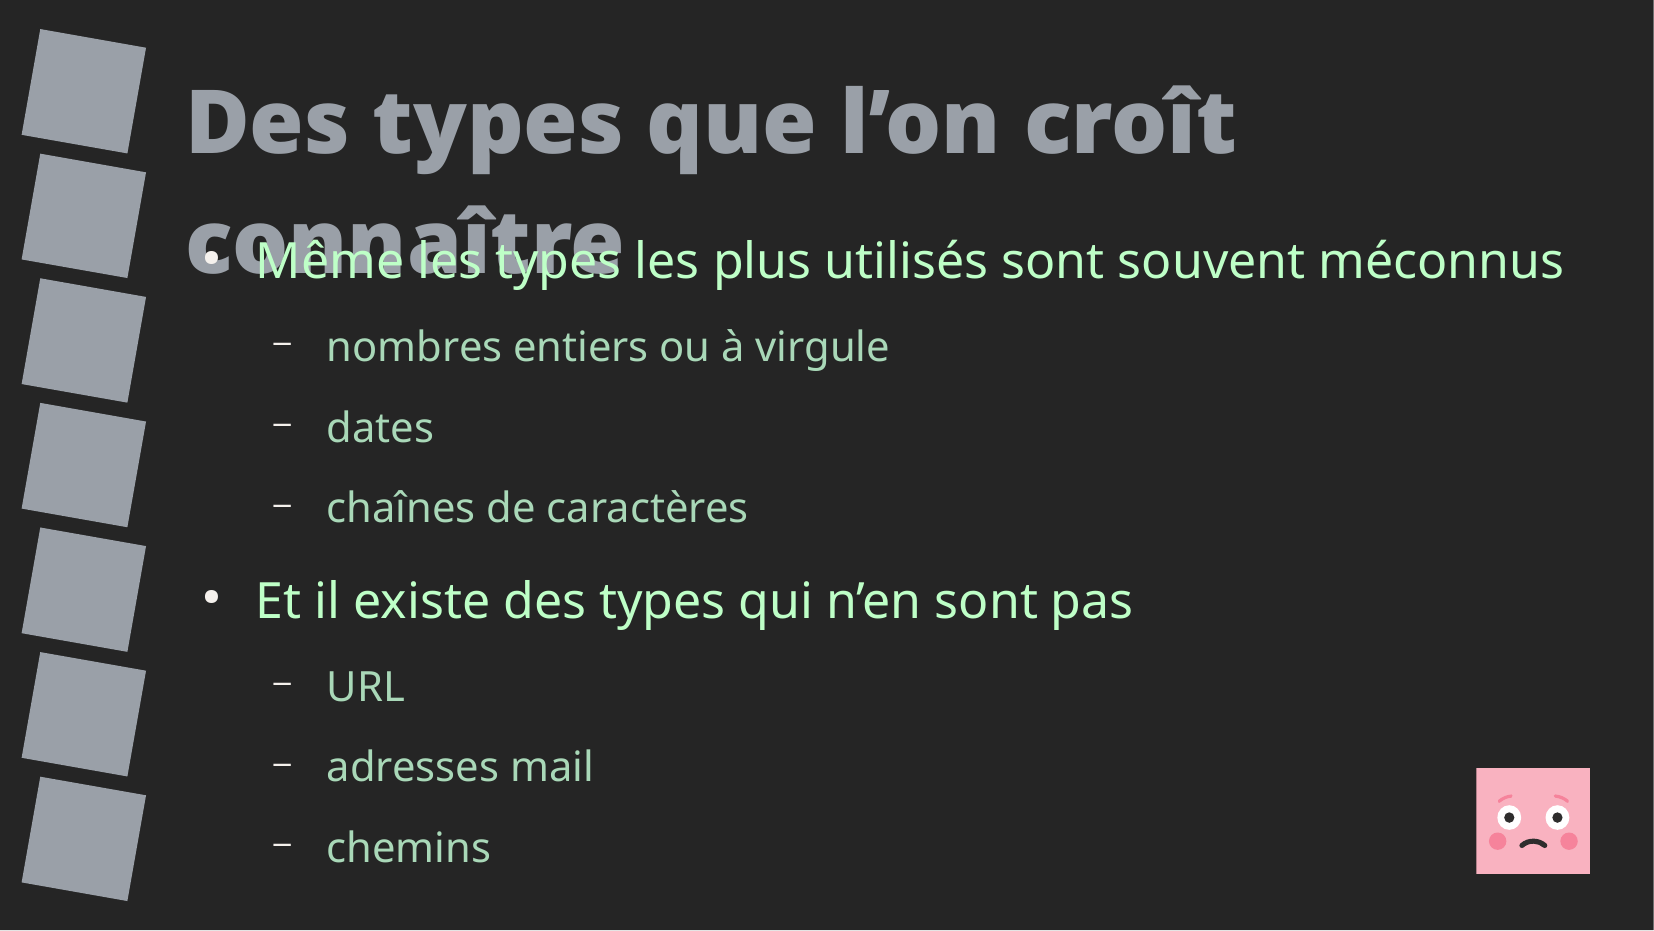

# Des types que l’on croît connaître
Même les types les plus utilisés sont souvent méconnus
nombres entiers ou à virgule
dates
chaînes de caractères
Et il existe des types qui n’en sont pas
URL
adresses mail
chemins